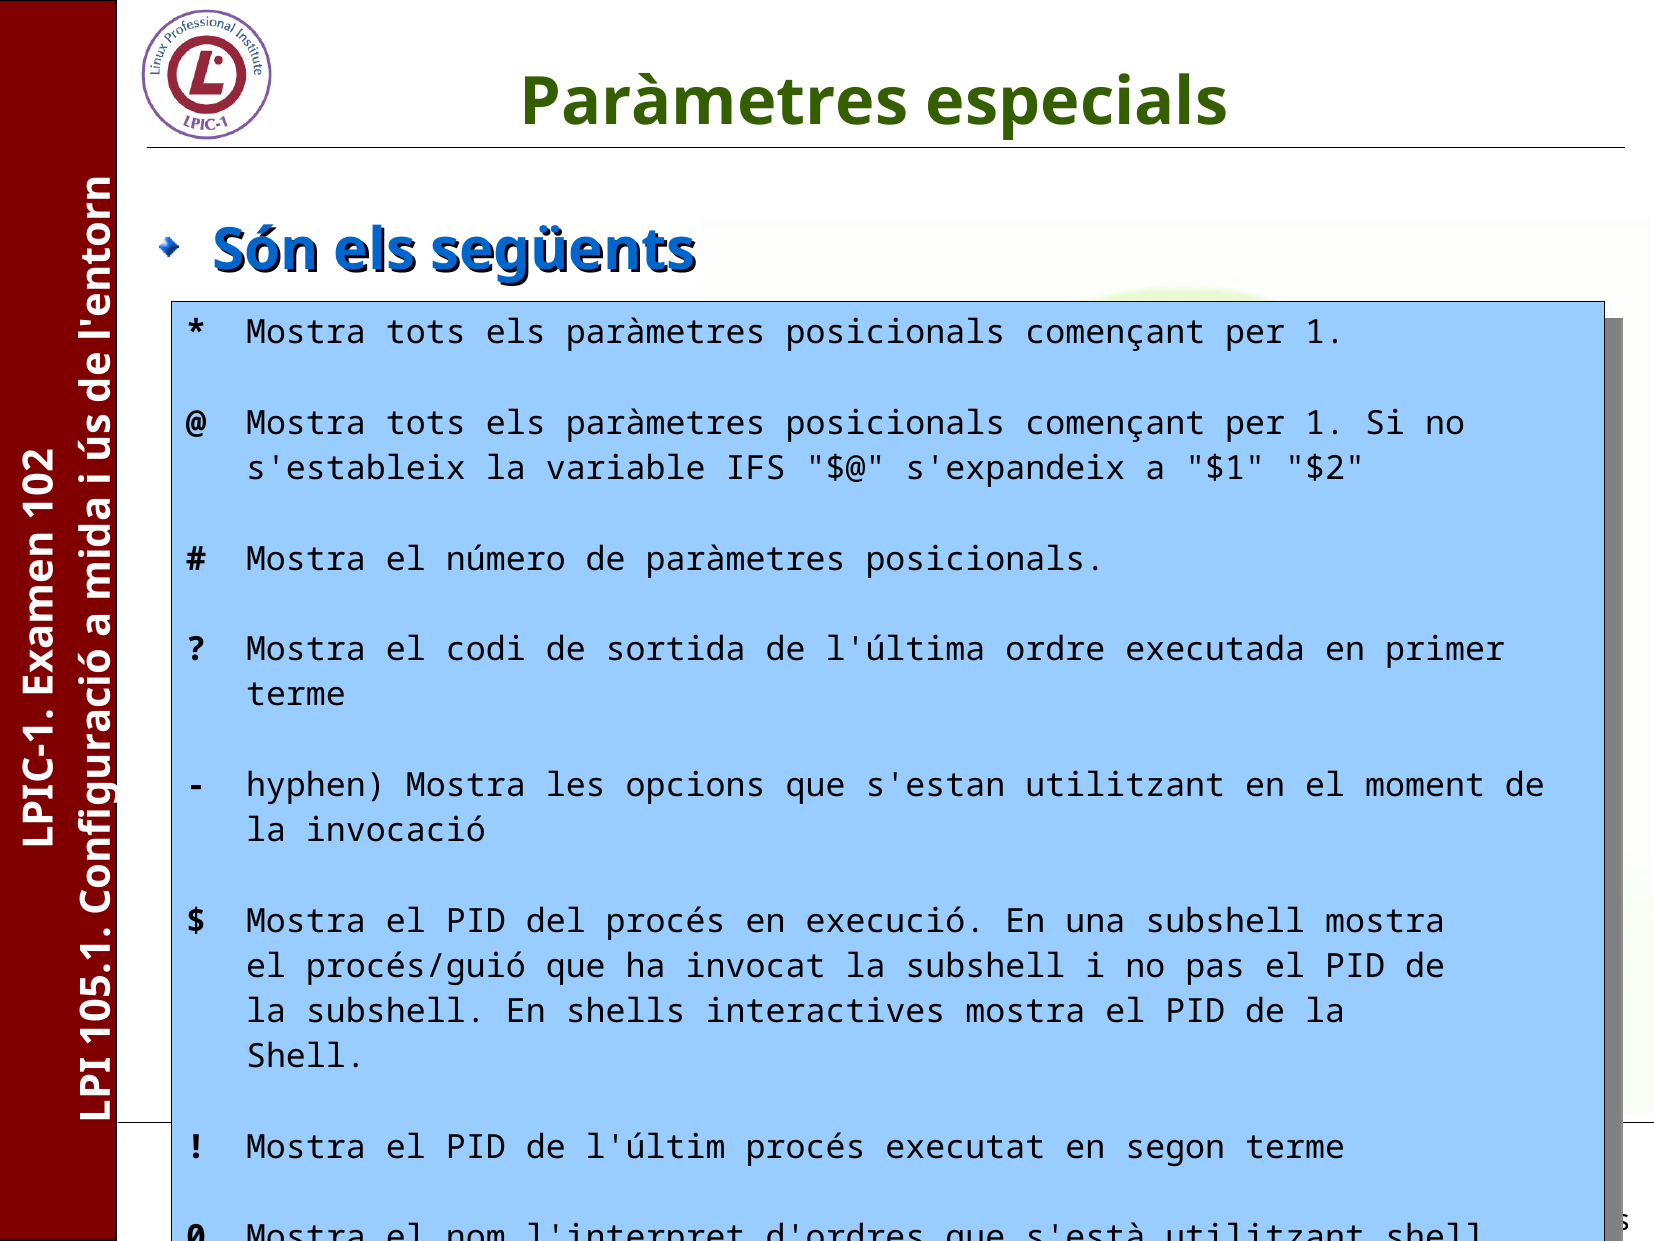

# Paràmetres especials
Són els següents
* Mostra tots els paràmetres posicionals començant per 1.
@ Mostra tots els paràmetres posicionals començant per 1. Si no
 s'estableix la variable IFS "$@" s'expandeix a "$1" "$2"
# Mostra el número de paràmetres posicionals.
? Mostra el codi de sortida de l'última ordre executada en primer
 terme
- hyphen) Mostra les opcions que s'estan utilitzant en el moment de
 la invocació
$ Mostra el PID del procés en execució. En una subshell mostra
 el procés/guió que ha invocat la subshell i no pas el PID de
 la subshell. En shells interactives mostra el PID de la
 Shell.
! Mostra el PID de l'últim procés executat en segon terme
0 Mostra el nom l'interpret d'ordres que s'està utilitzant shell
 interactiu) o el nom de l'script en cas de no ser un shell
 interatiu.